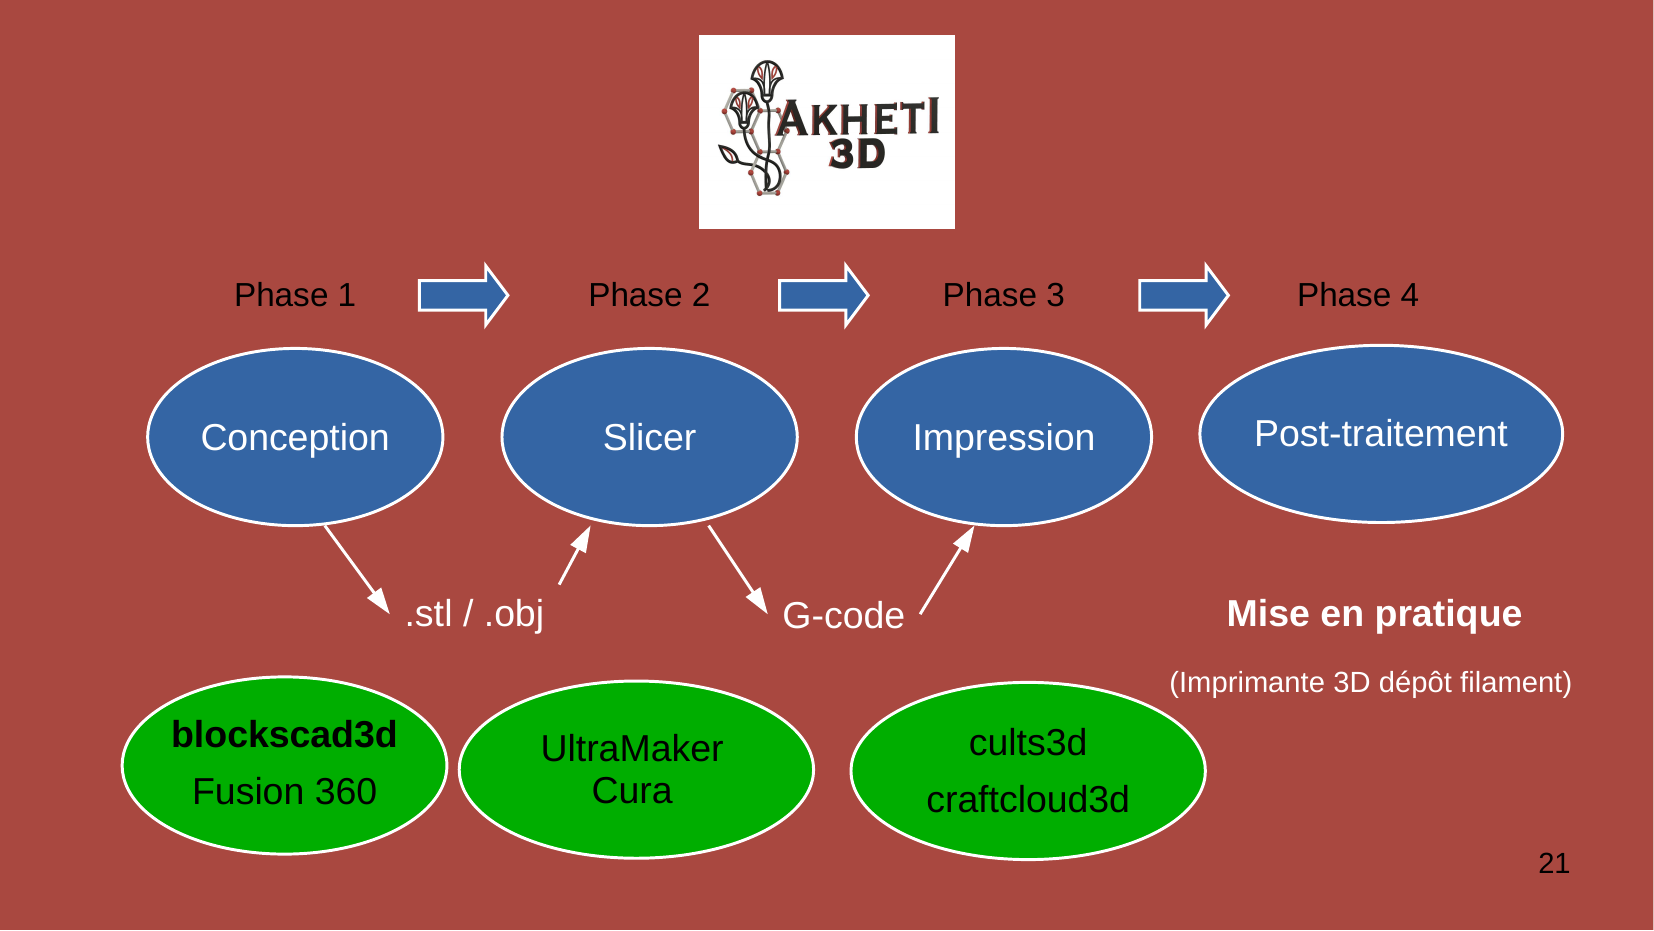

Phase 1
Phase 2
Phase 3
Phase 4
Post-traitement
Conception
Slicer
Impression
Mise en pratique
.stl / .obj
G-code
(Imprimante 3D dépôt filament)
blockscad3d
Fusion 360
UltraMaker Cura
cults3d
craftcloud3d
21